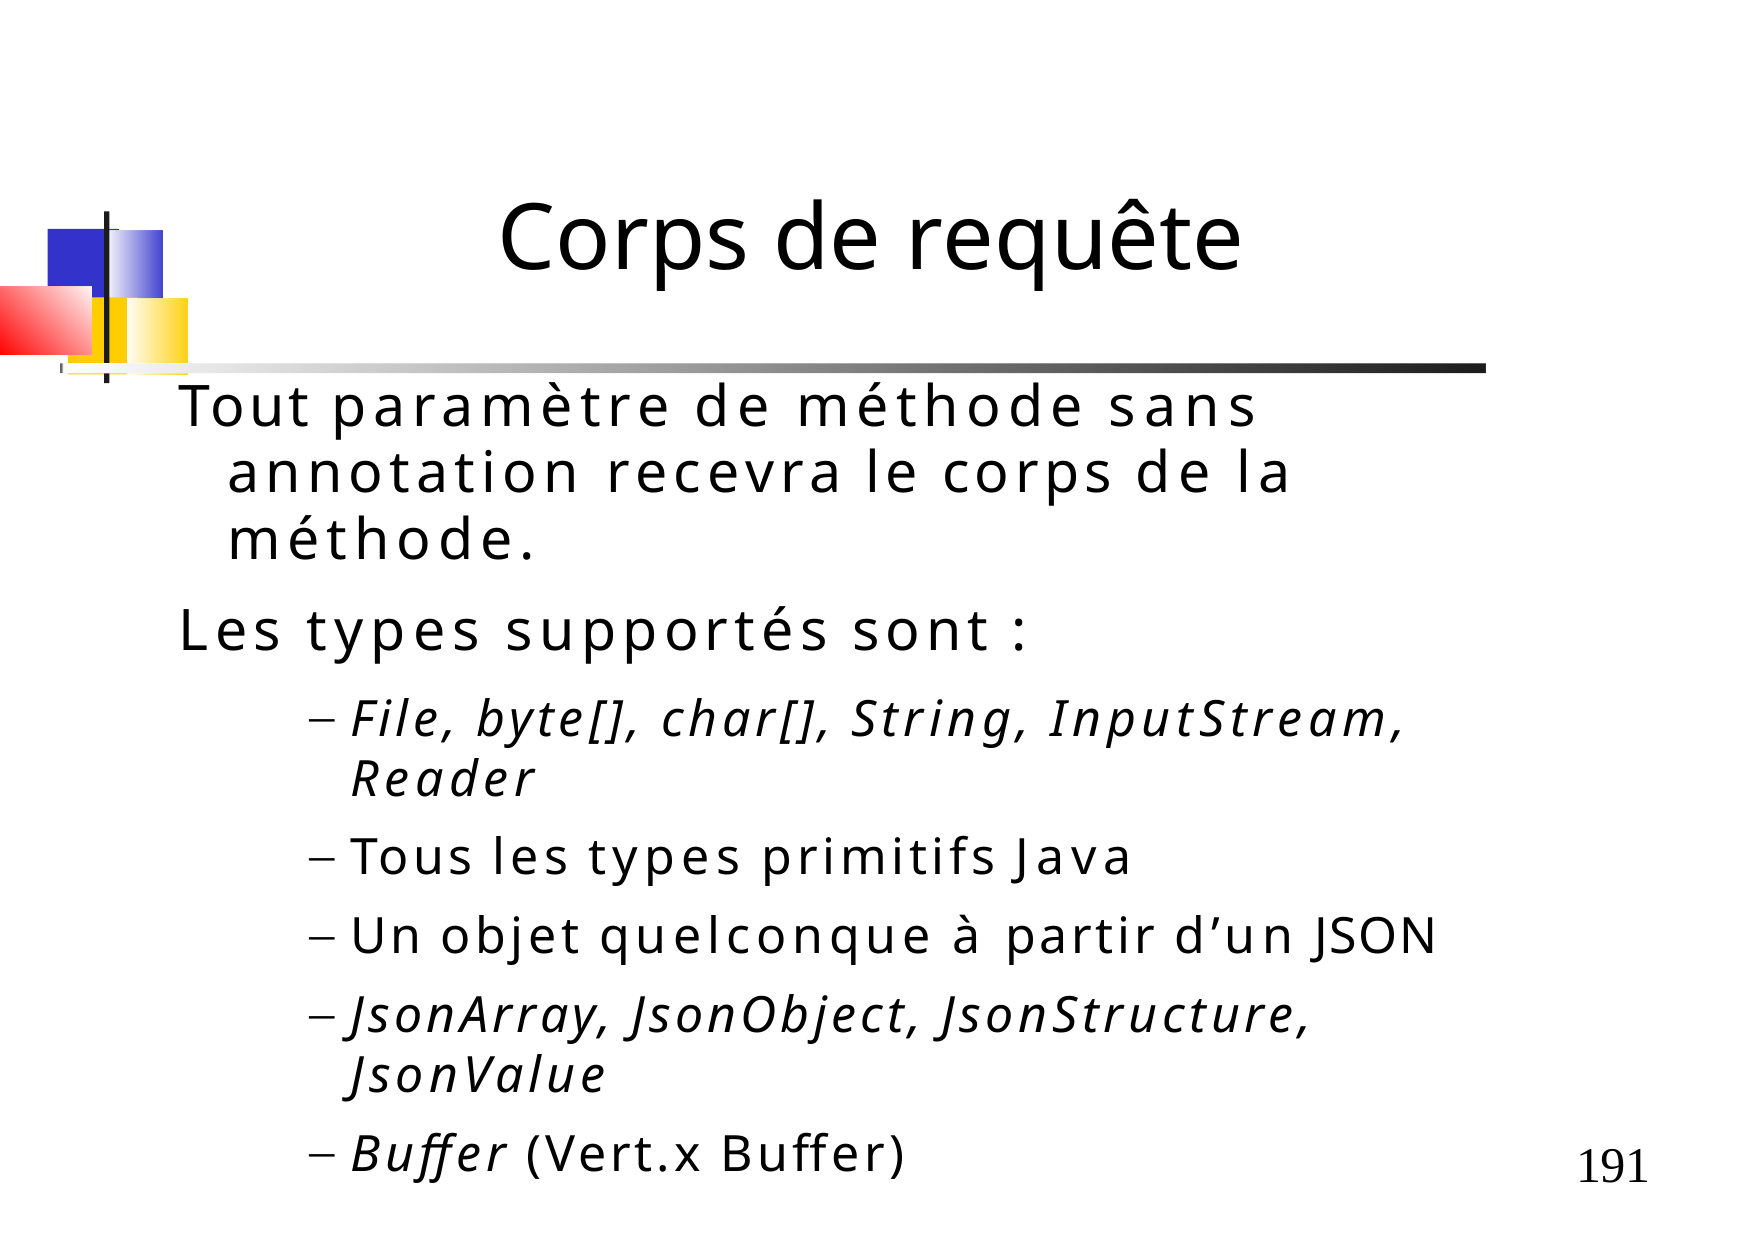

# Corps de requête
Tout paramètre de méthode sans annotation recevra le corps de la méthode.
Les types supportés sont :
File, byte[], char[], String, InputStream, Reader
Tous les types primitifs Java
Un objet quelconque à partir d’un JSON
JsonArray, JsonObject, JsonStructure, JsonValue
Buffer (Vert.x Buffer)
191